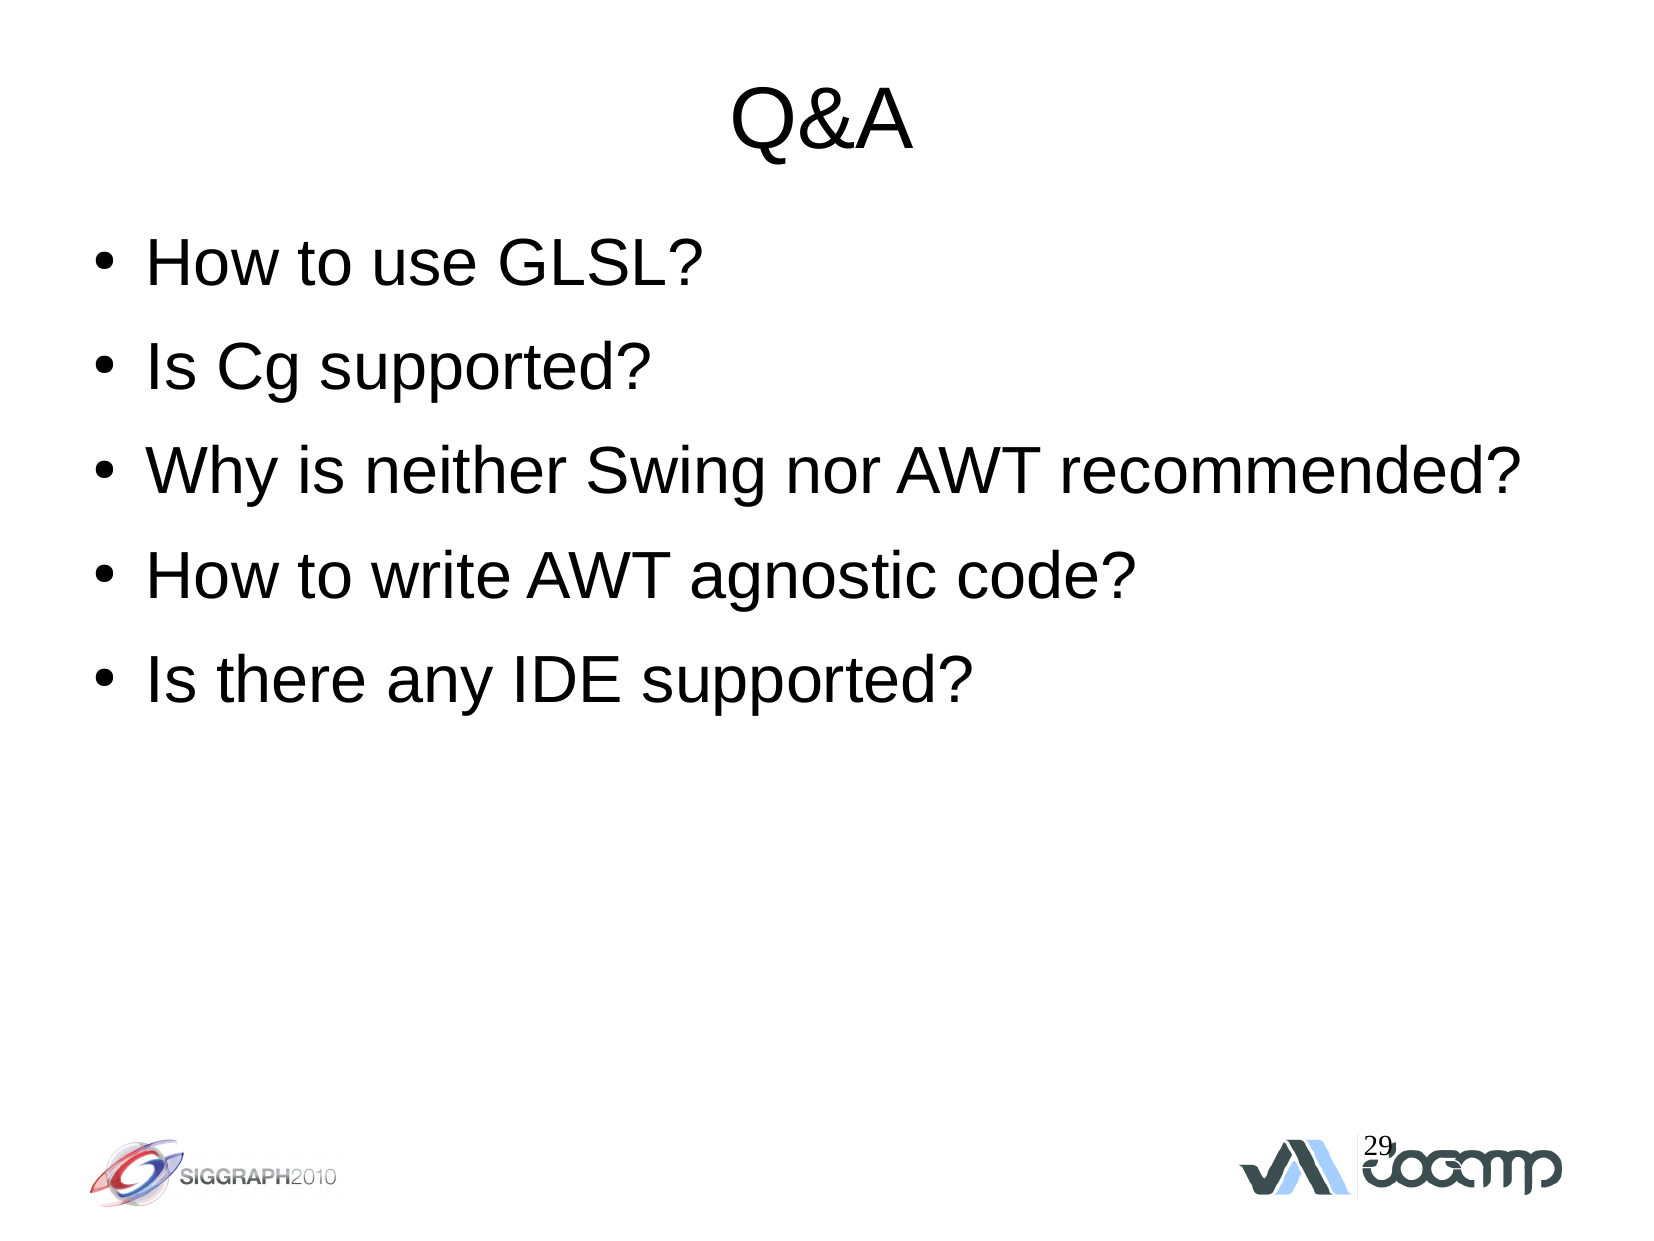

# Q&A
How to use GLSL?
Is Cg supported?
Why is neither Swing nor AWT recommended?
How to write AWT agnostic code?
Is there any IDE supported?
29